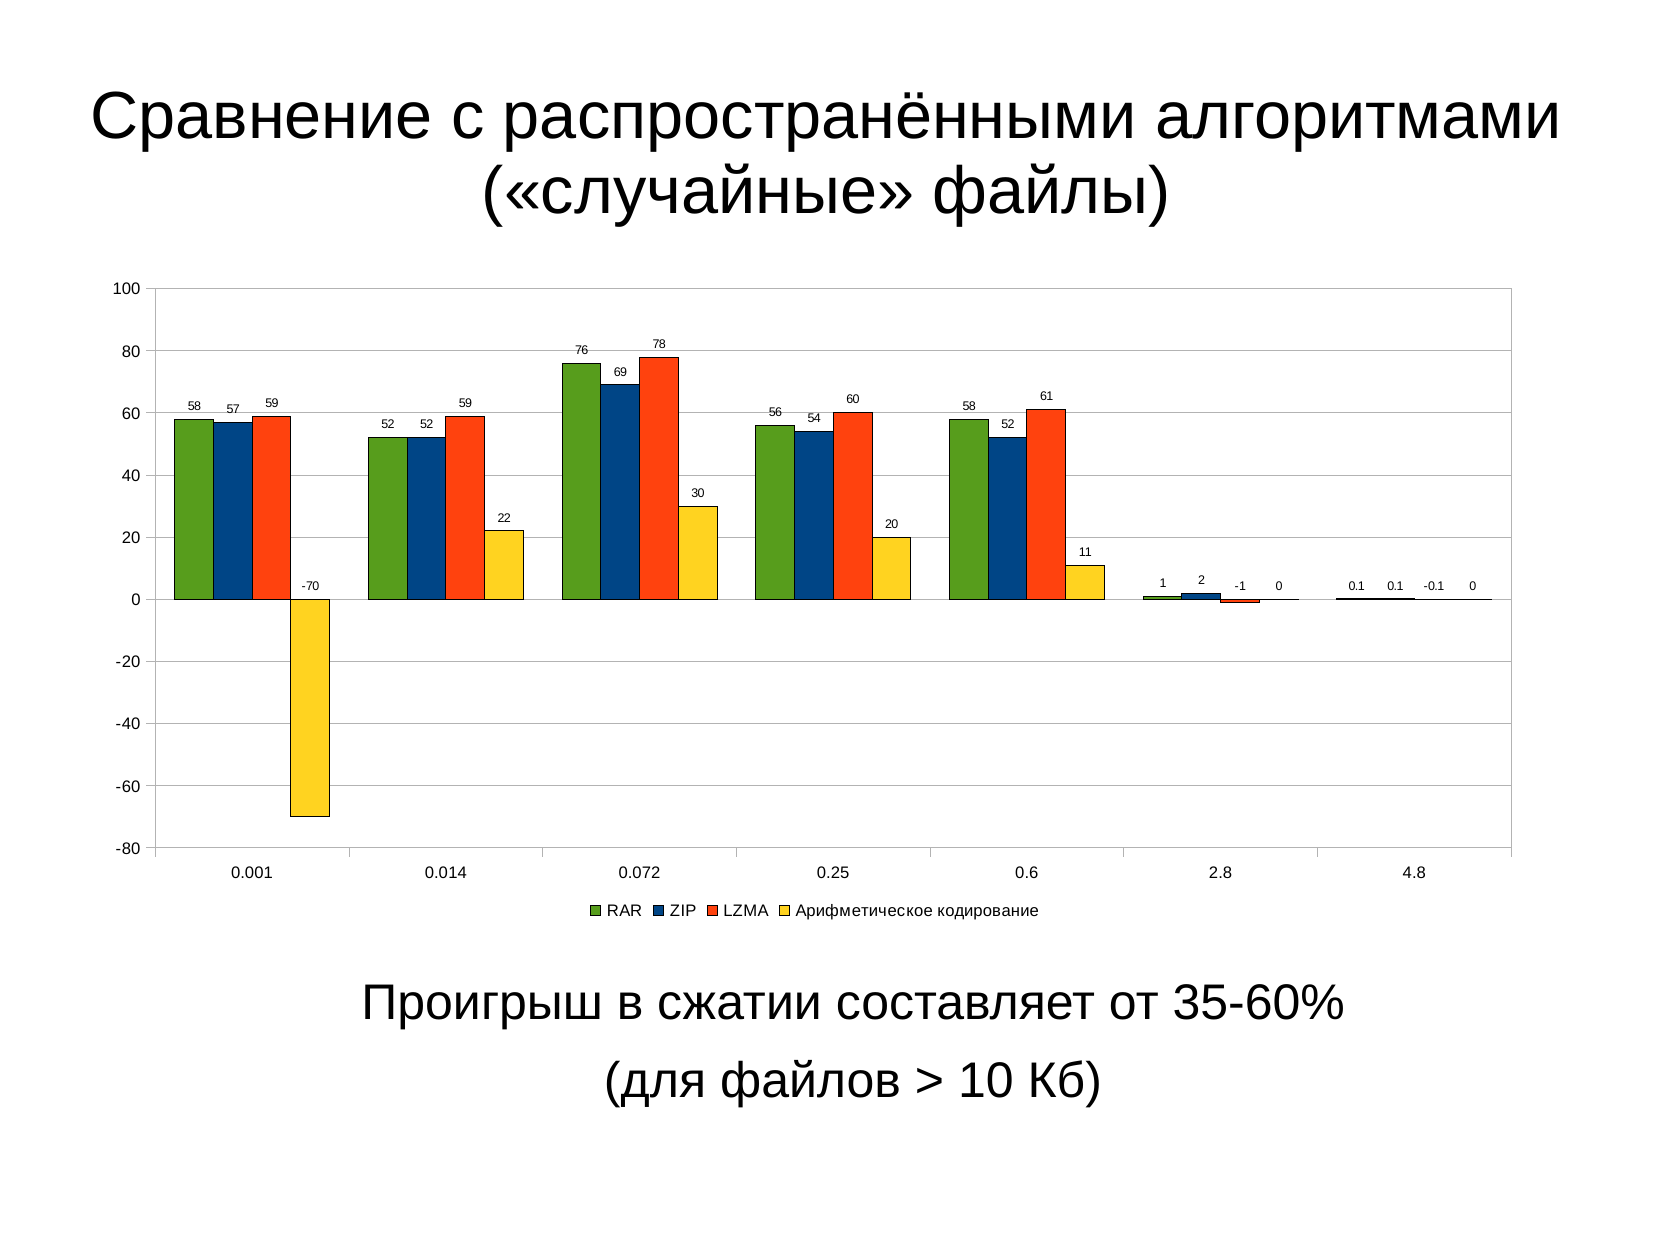

# Сравнение с распространёнными алгоритмами («случайные» файлы)
### Chart
| Category | RAR | ZIP | LZMA | Арифметическое кодирование |
|---|---|---|---|---|
| 0.001 | 58.0 | 57.0 | 59.0 | -70.0 |
| 0.014 | 52.0 | 52.0 | 59.0 | 22.0 |
| 0.072 | 76.0 | 69.0 | 78.0 | 30.0 |
| 0.25 | 56.0 | 54.0 | 60.0 | 20.0 |
| 0.6 | 58.0 | 52.0 | 61.0 | 11.0 |
| 2.8 | 1.0 | 2.0 | -1.0 | 0.0 |
| 4.8 | 0.1 | 0.1 | -0.1 | 0.0 |Проигрыш в сжатии составляет от 35-60%
(для файлов > 10 Кб)